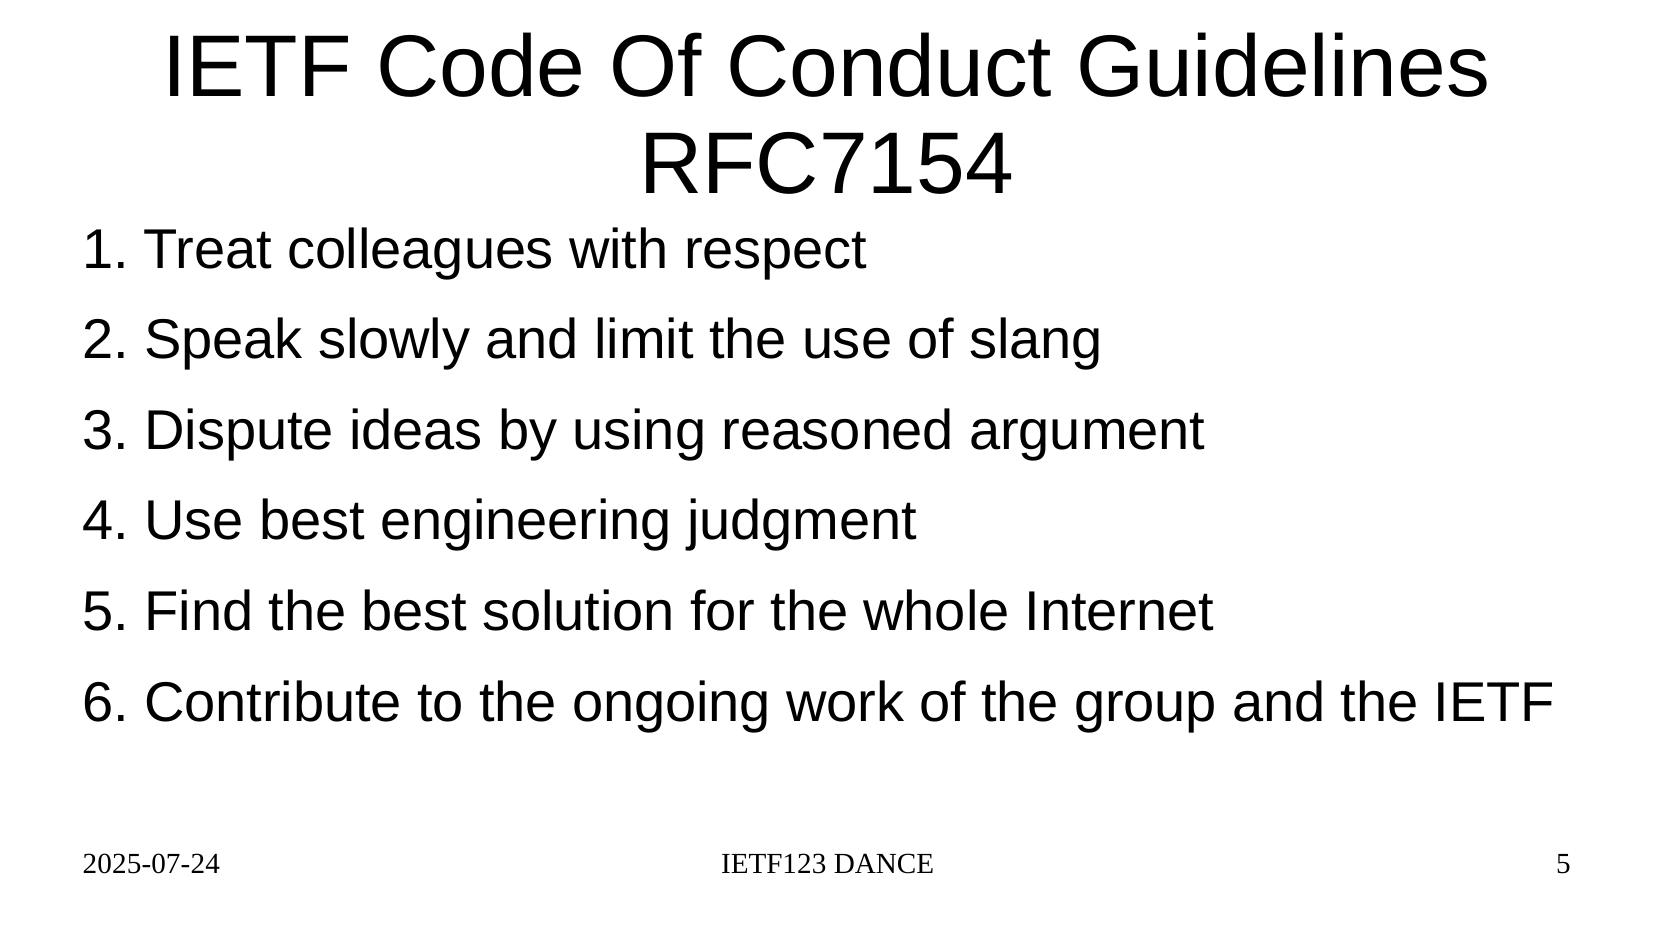

# IETF Code Of Conduct Guidelines RFC7154
1. Treat colleagues with respect
2. Speak slowly and limit the use of slang
3. Dispute ideas by using reasoned argument
4. Use best engineering judgment
5. Find the best solution for the whole Internet
6. Contribute to the ongoing work of the group and the IETF
2025-07-24
IETF123 DANCE
5